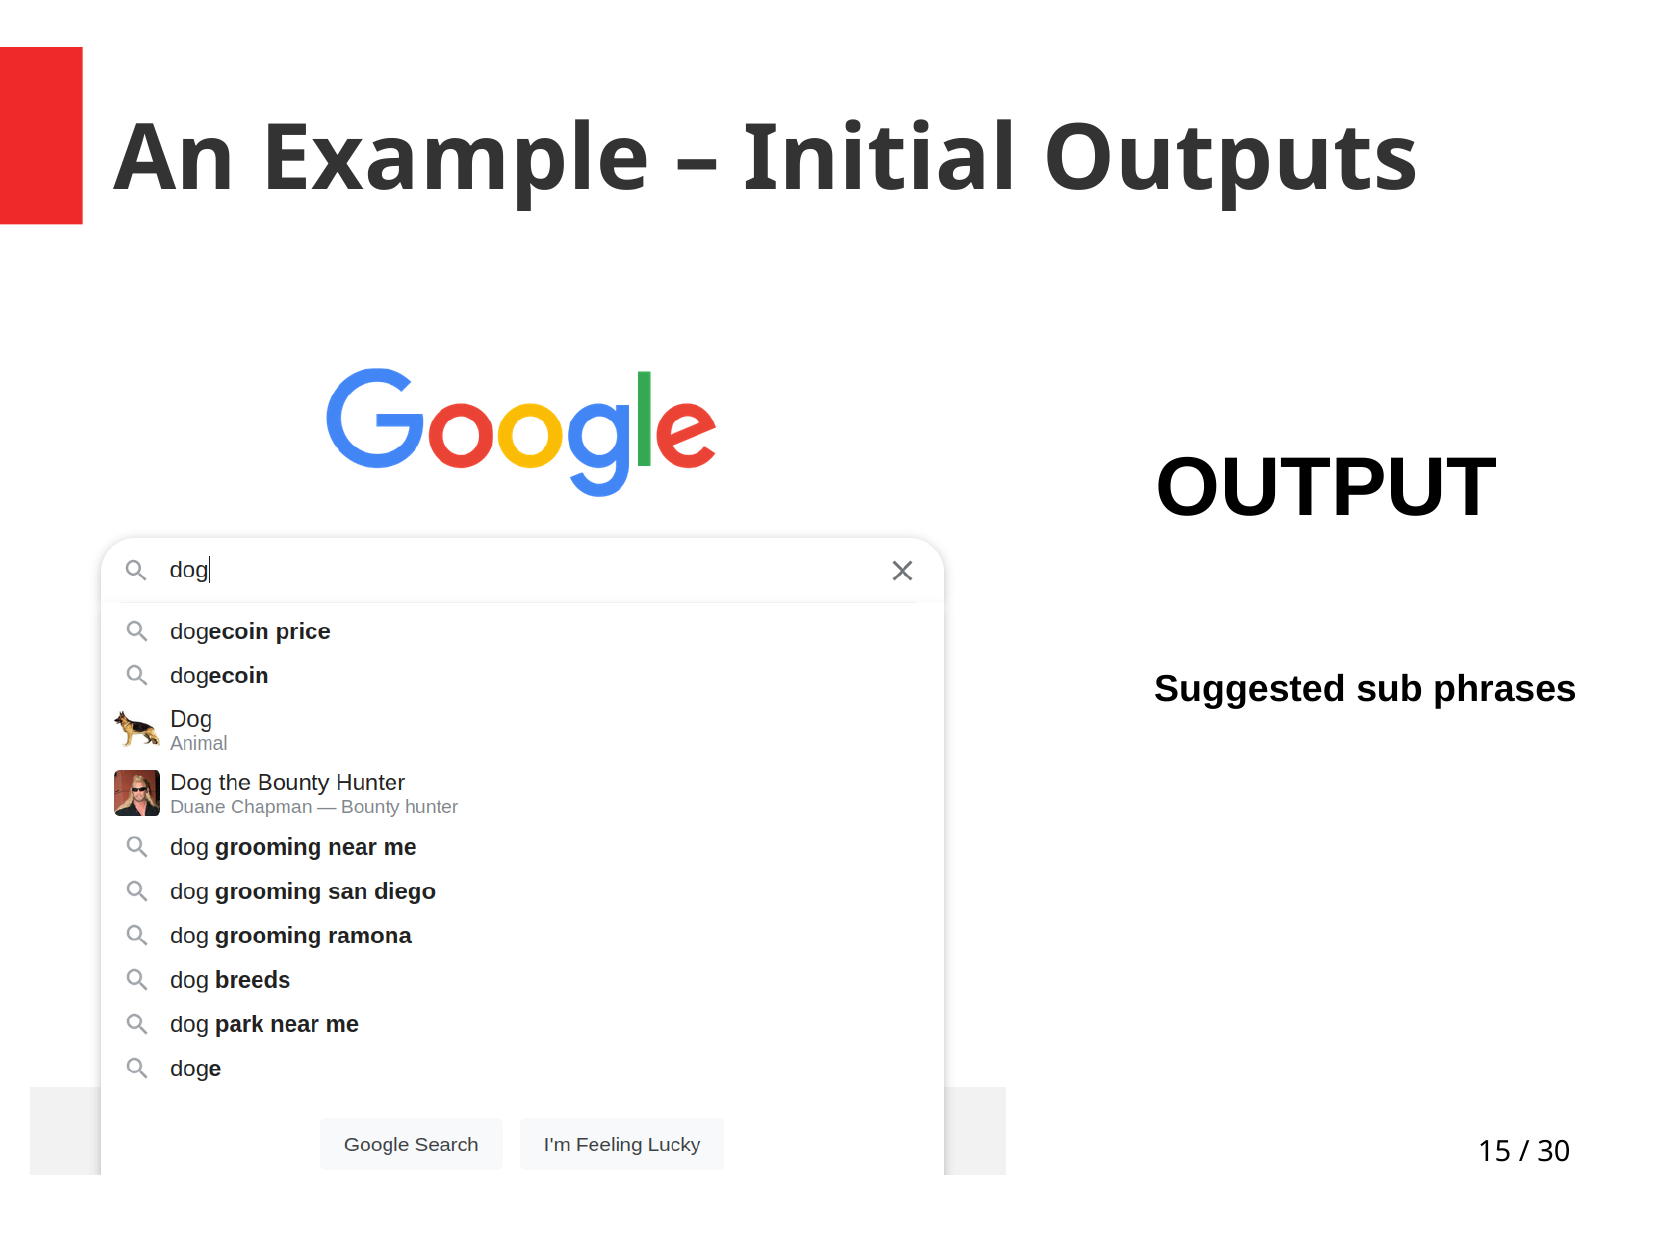

# An Example – Initial Outputs
OUTPUT
Suggested sub phrases
15